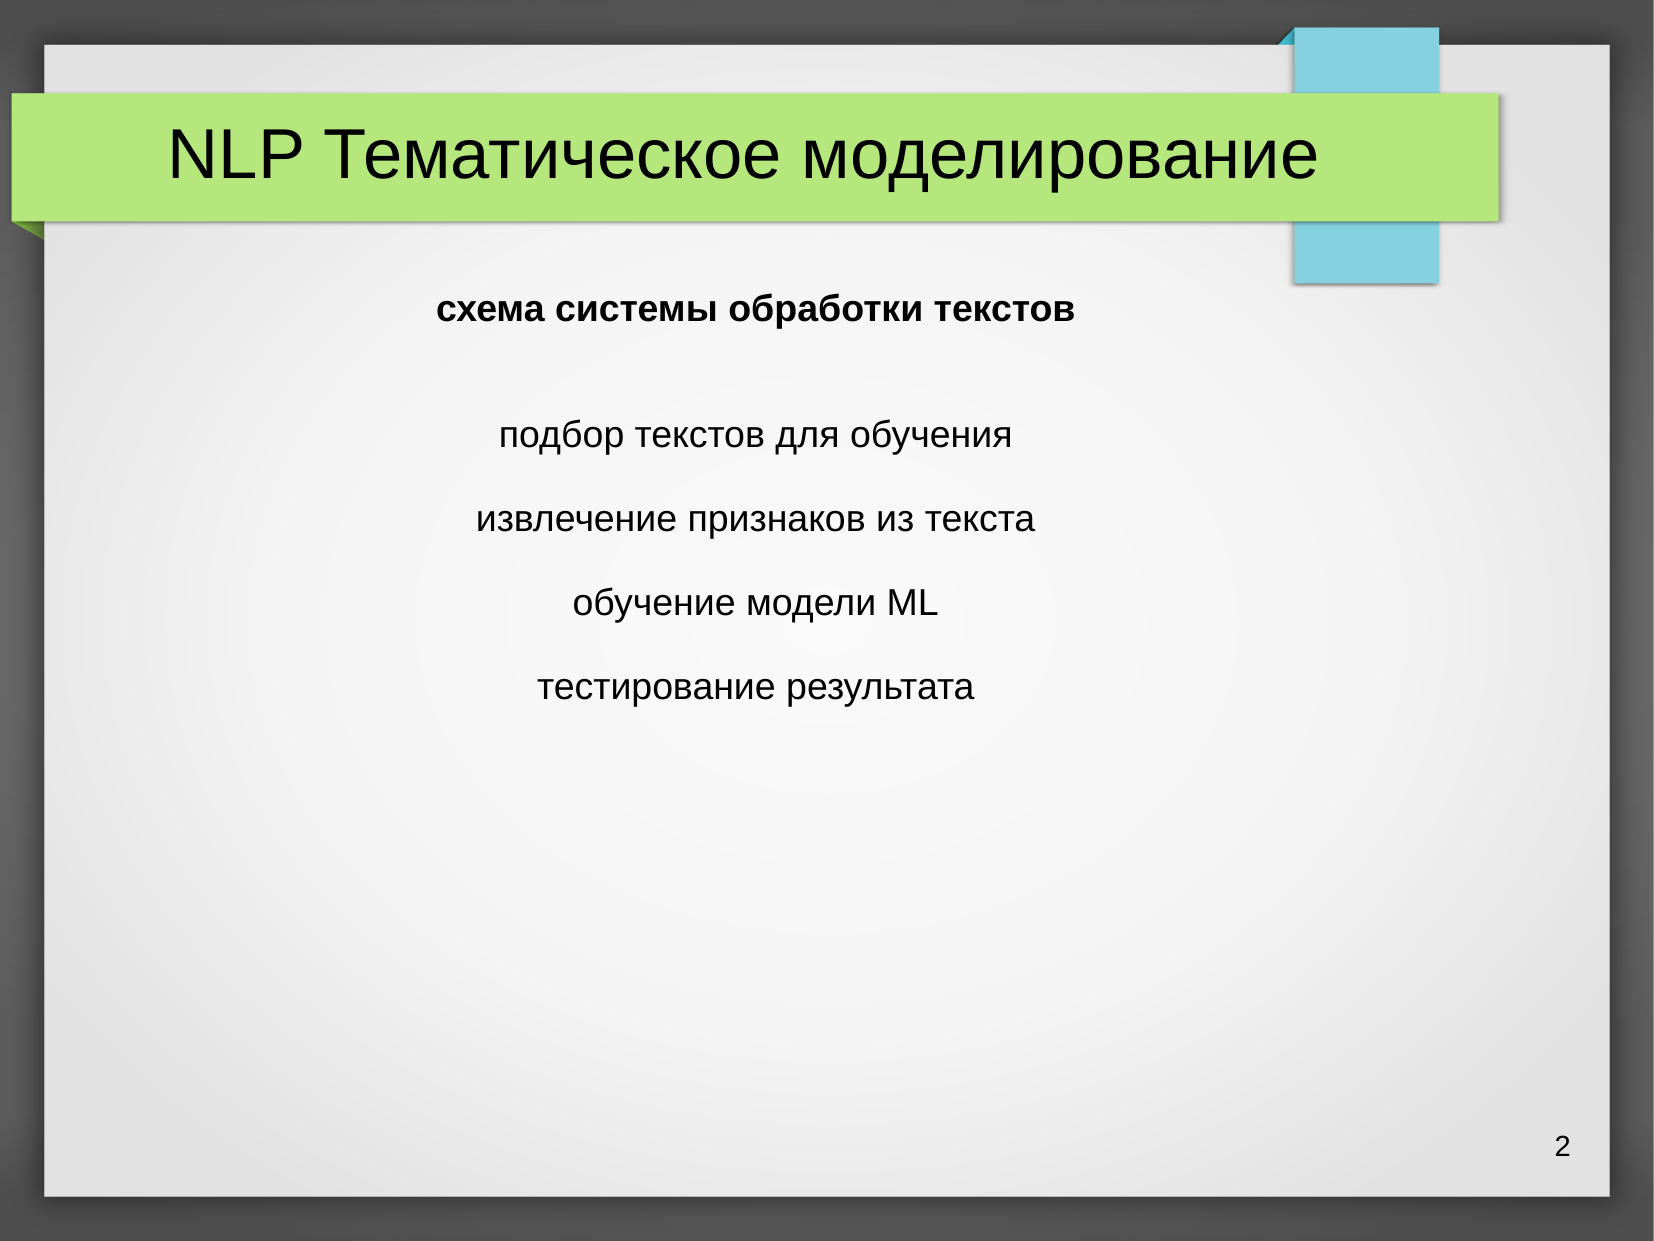

# NLP Тематическое моделирование
схема системы обработки текстов
подбор текстов для обучения
извлечение признаков из текста
обучение модели ML
тестирование результата
2